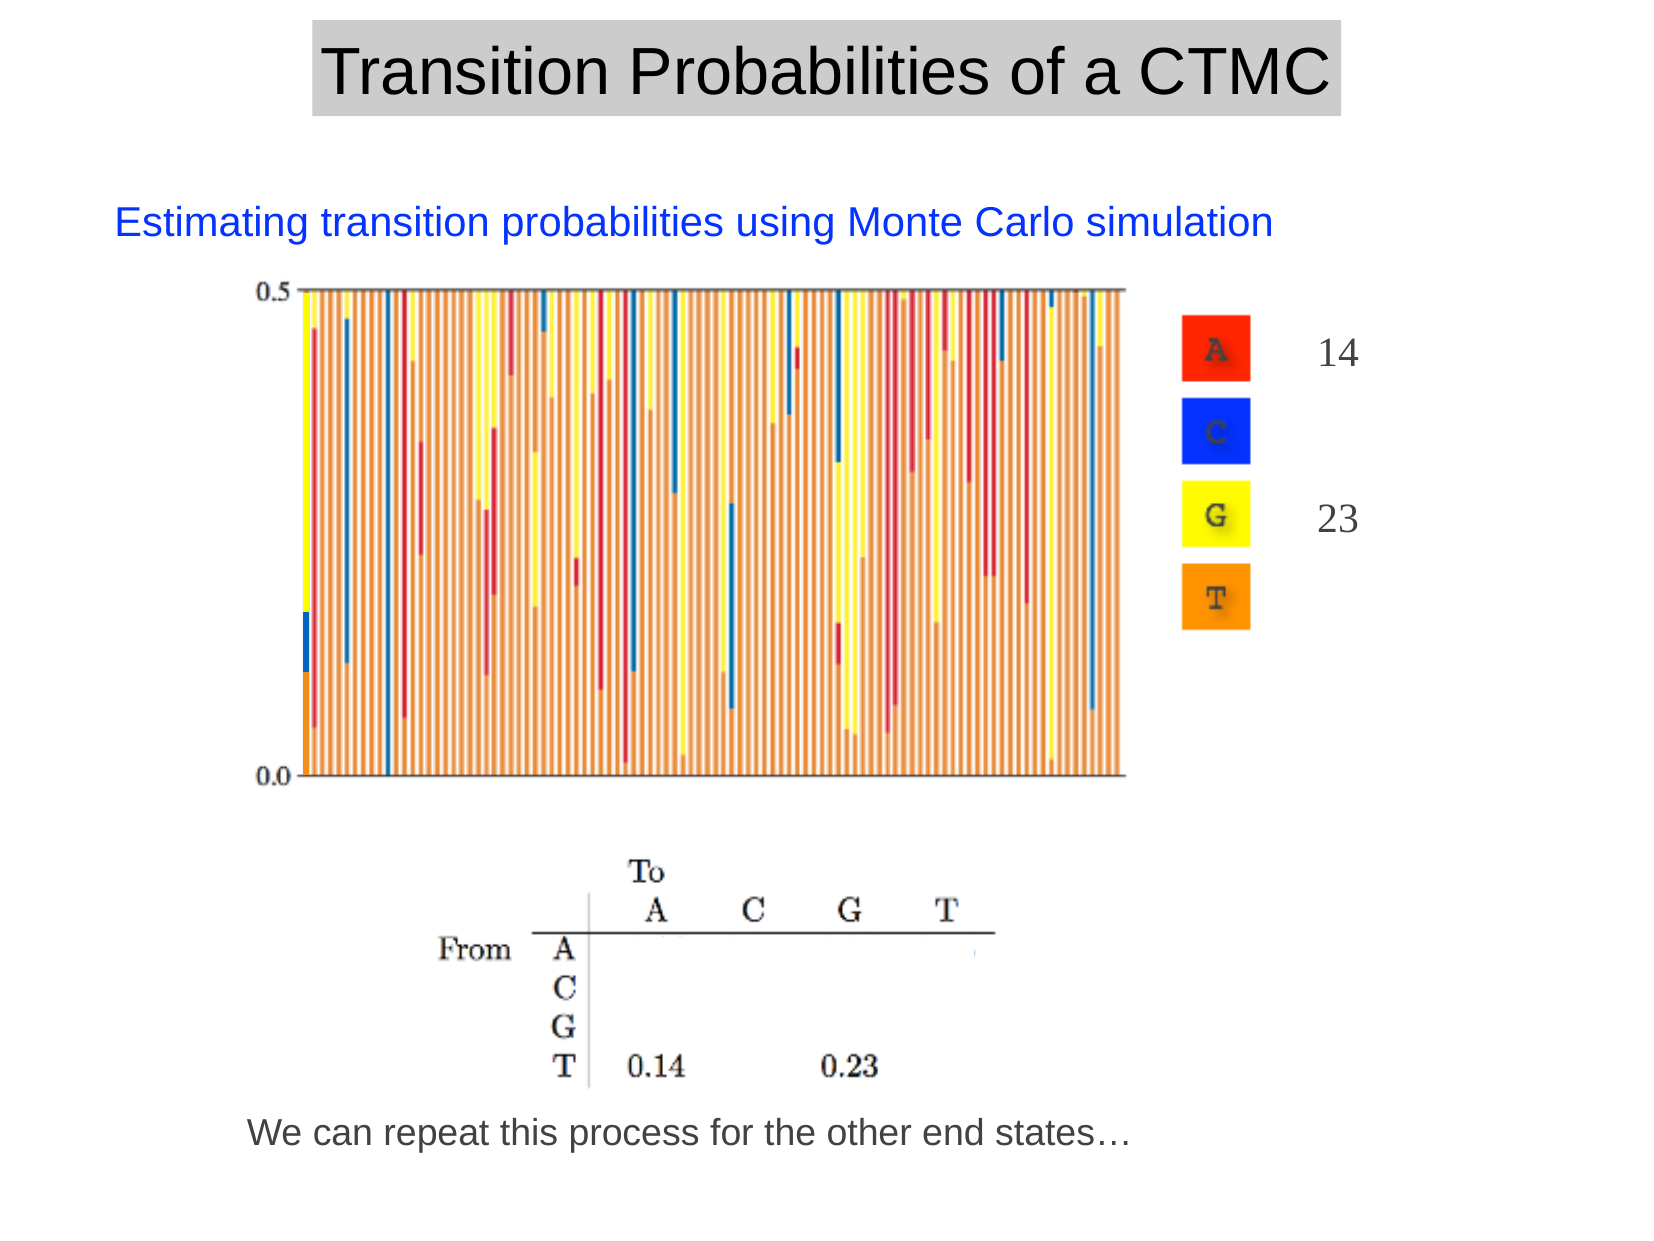

Transition Probabilities of a CTMC
Estimating transition probabilities using Monte Carlo simulation
14
23
We can repeat this process for the other end states…